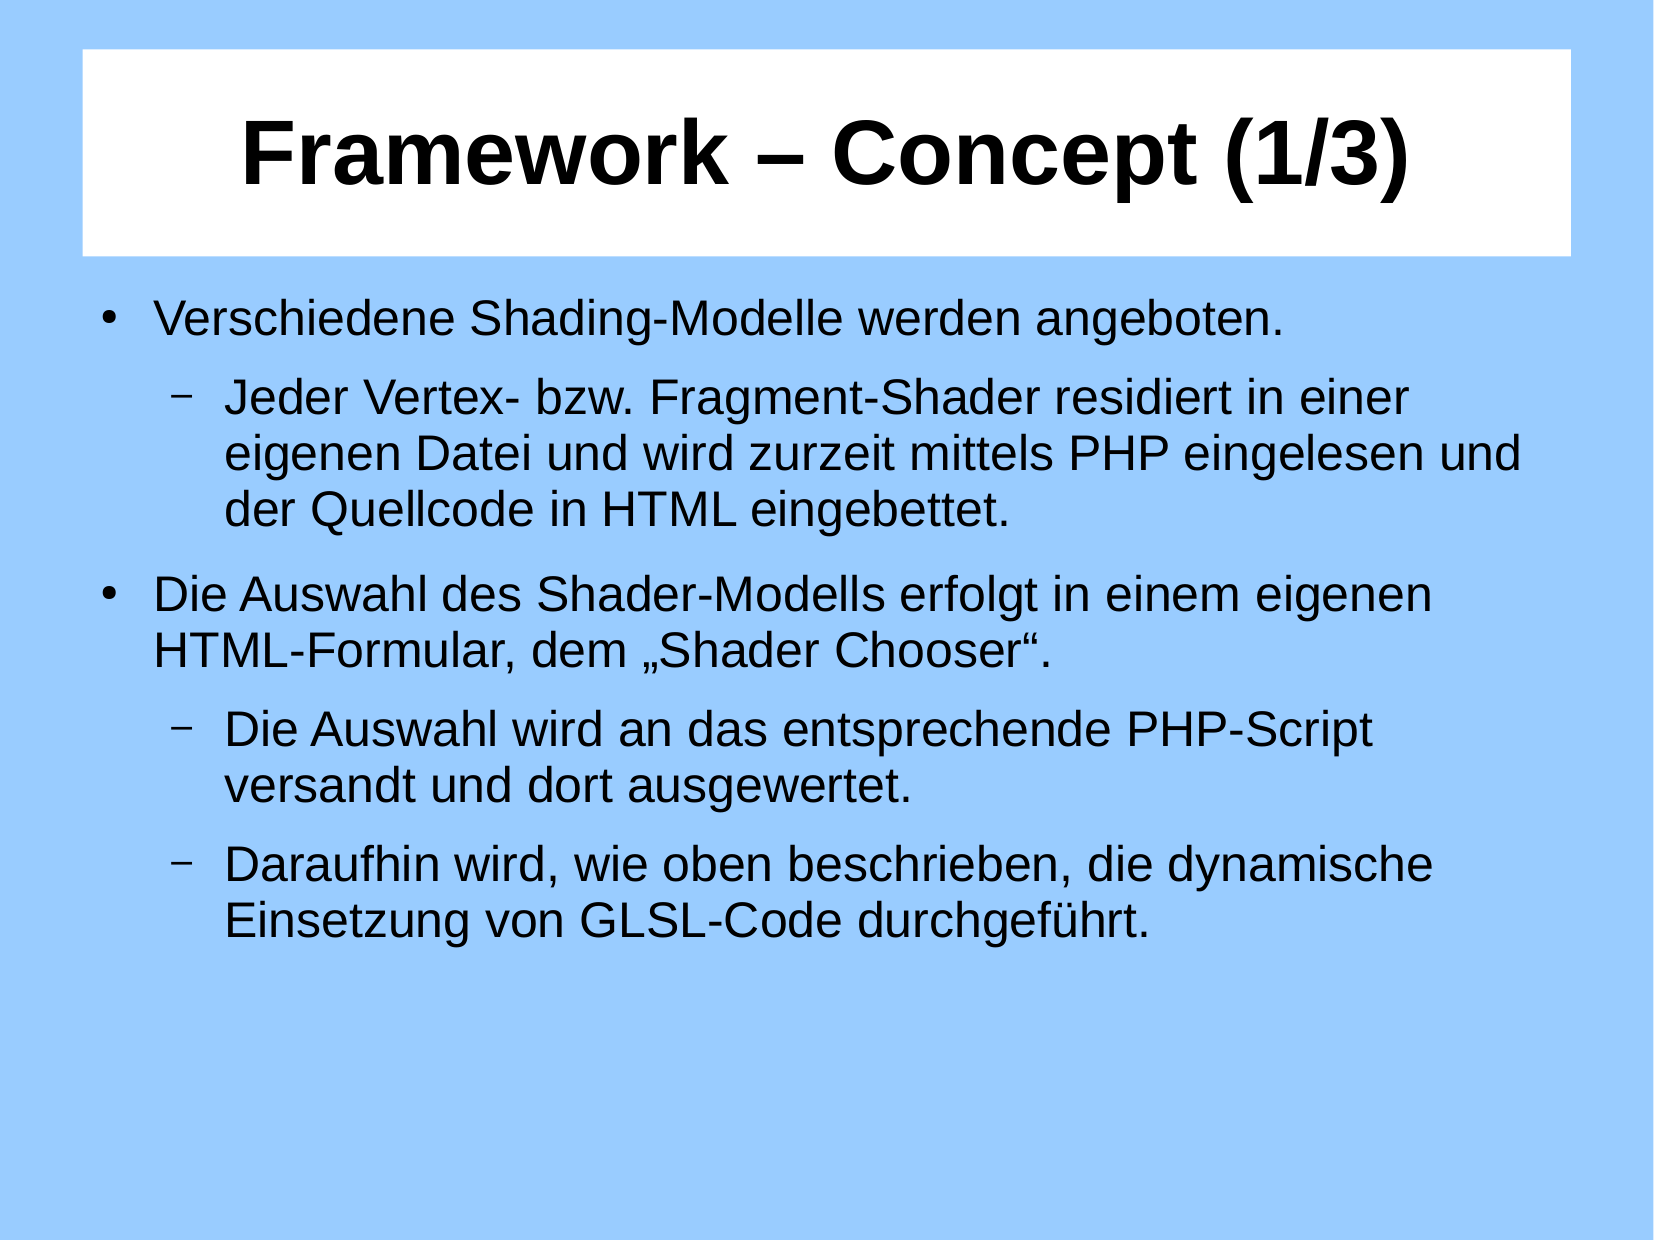

# Framework – Concept (1/3)
Verschiedene Shading-Modelle werden angeboten.
Jeder Vertex- bzw. Fragment-Shader residiert in einer eigenen Datei und wird zurzeit mittels PHP eingelesen und der Quellcode in HTML eingebettet.
Die Auswahl des Shader-Modells erfolgt in einem eigenen HTML-Formular, dem „Shader Chooser“.
Die Auswahl wird an das entsprechende PHP-Script versandt und dort ausgewertet.
Daraufhin wird, wie oben beschrieben, die dynamische Einsetzung von GLSL-Code durchgeführt.